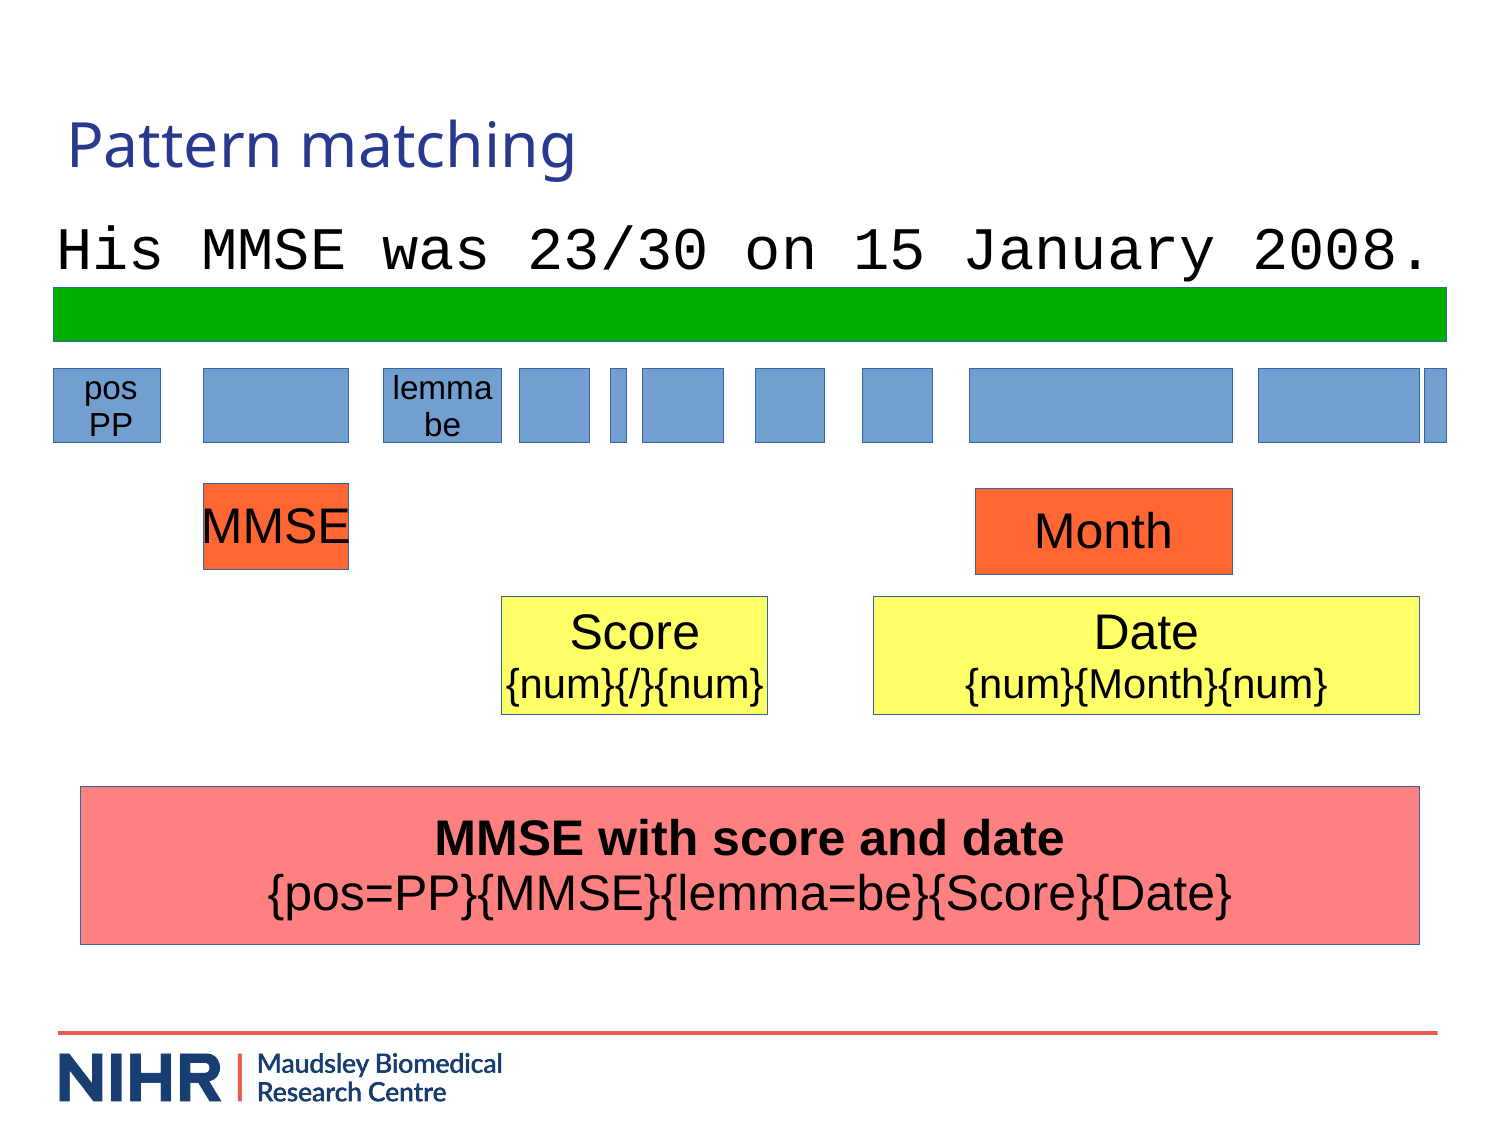

# Pattern matching
His MMSE was 23/30 on 15 January 2008.
pos
PP
lemma
be
MMSE
Month
Score
{num}{/}{num}
Date
{num}{Month}{num}
MMSE with score and date
{pos=PP}{MMSE}{lemma=be}{Score}{Date}